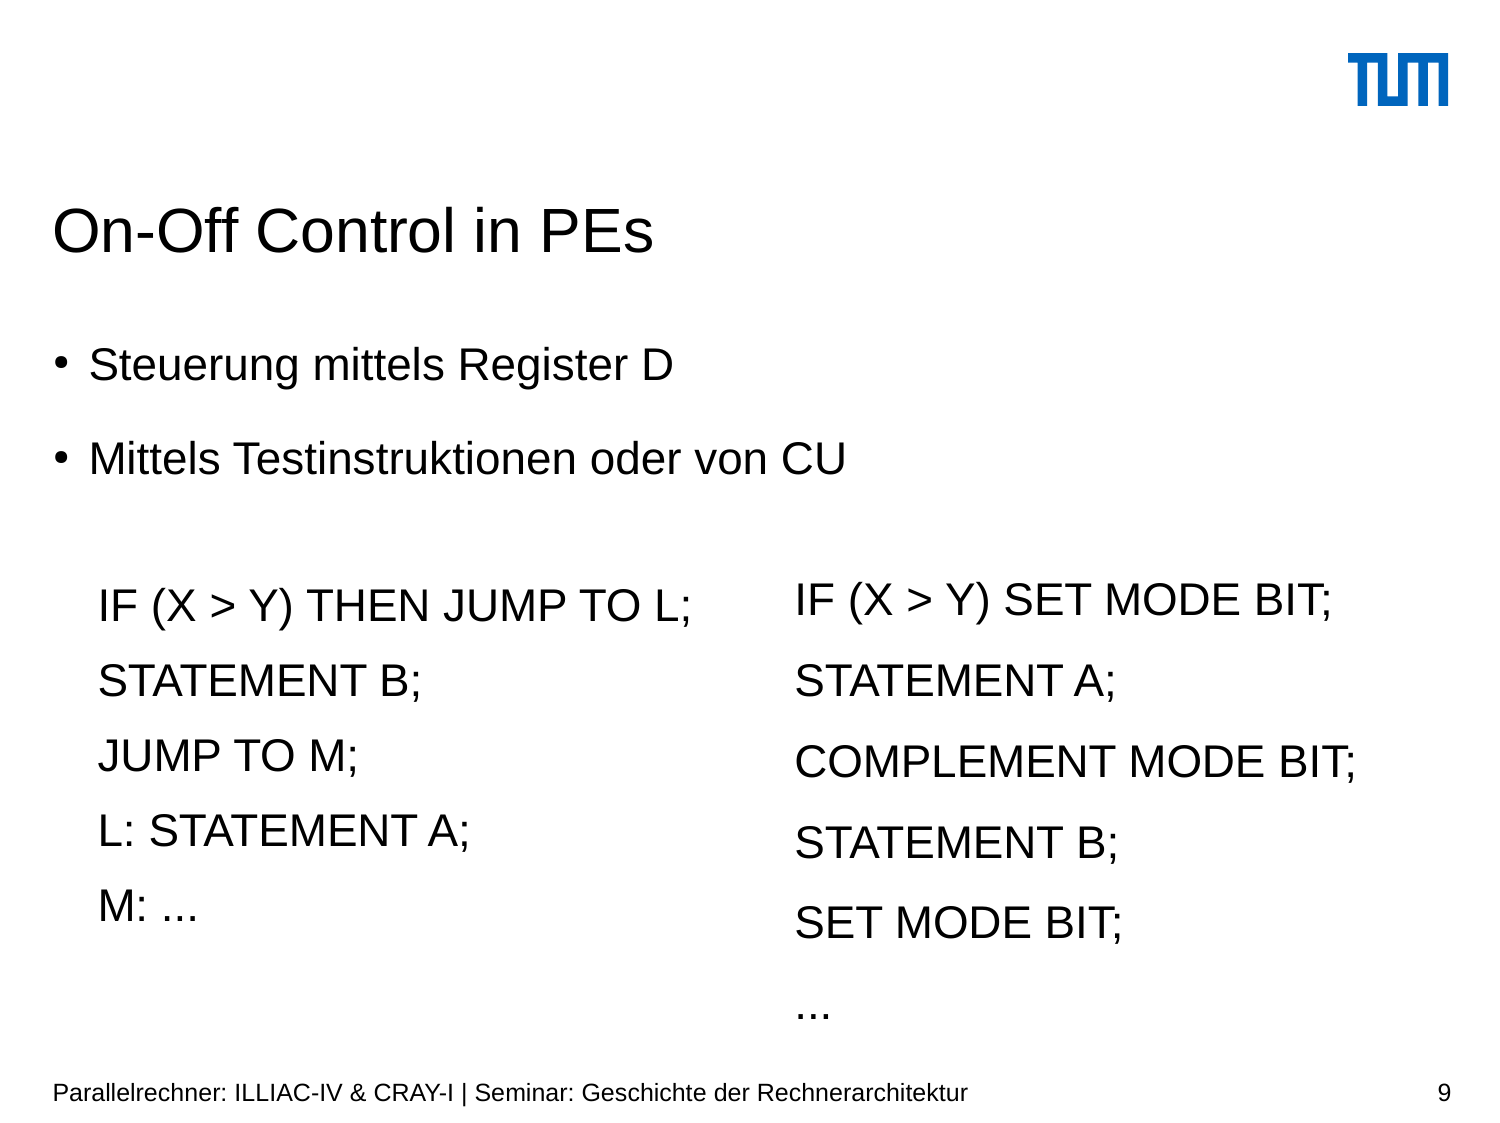

# On-Off Control in PEs
Steuerung mittels Register D
Mittels Testinstruktionen oder von CU
IF (X > Y) SET MODE BIT;
STATEMENT A;
COMPLEMENT MODE BIT;
STATEMENT B;
SET MODE BIT;
...
IF (X > Y) THEN JUMP TO L;
STATEMENT B;
JUMP TO M;
L: STATEMENT A;
M: ...
Parallelrechner: ILLIAC-IV & CRAY-I | Seminar: Geschichte der Rechnerarchitektur
9